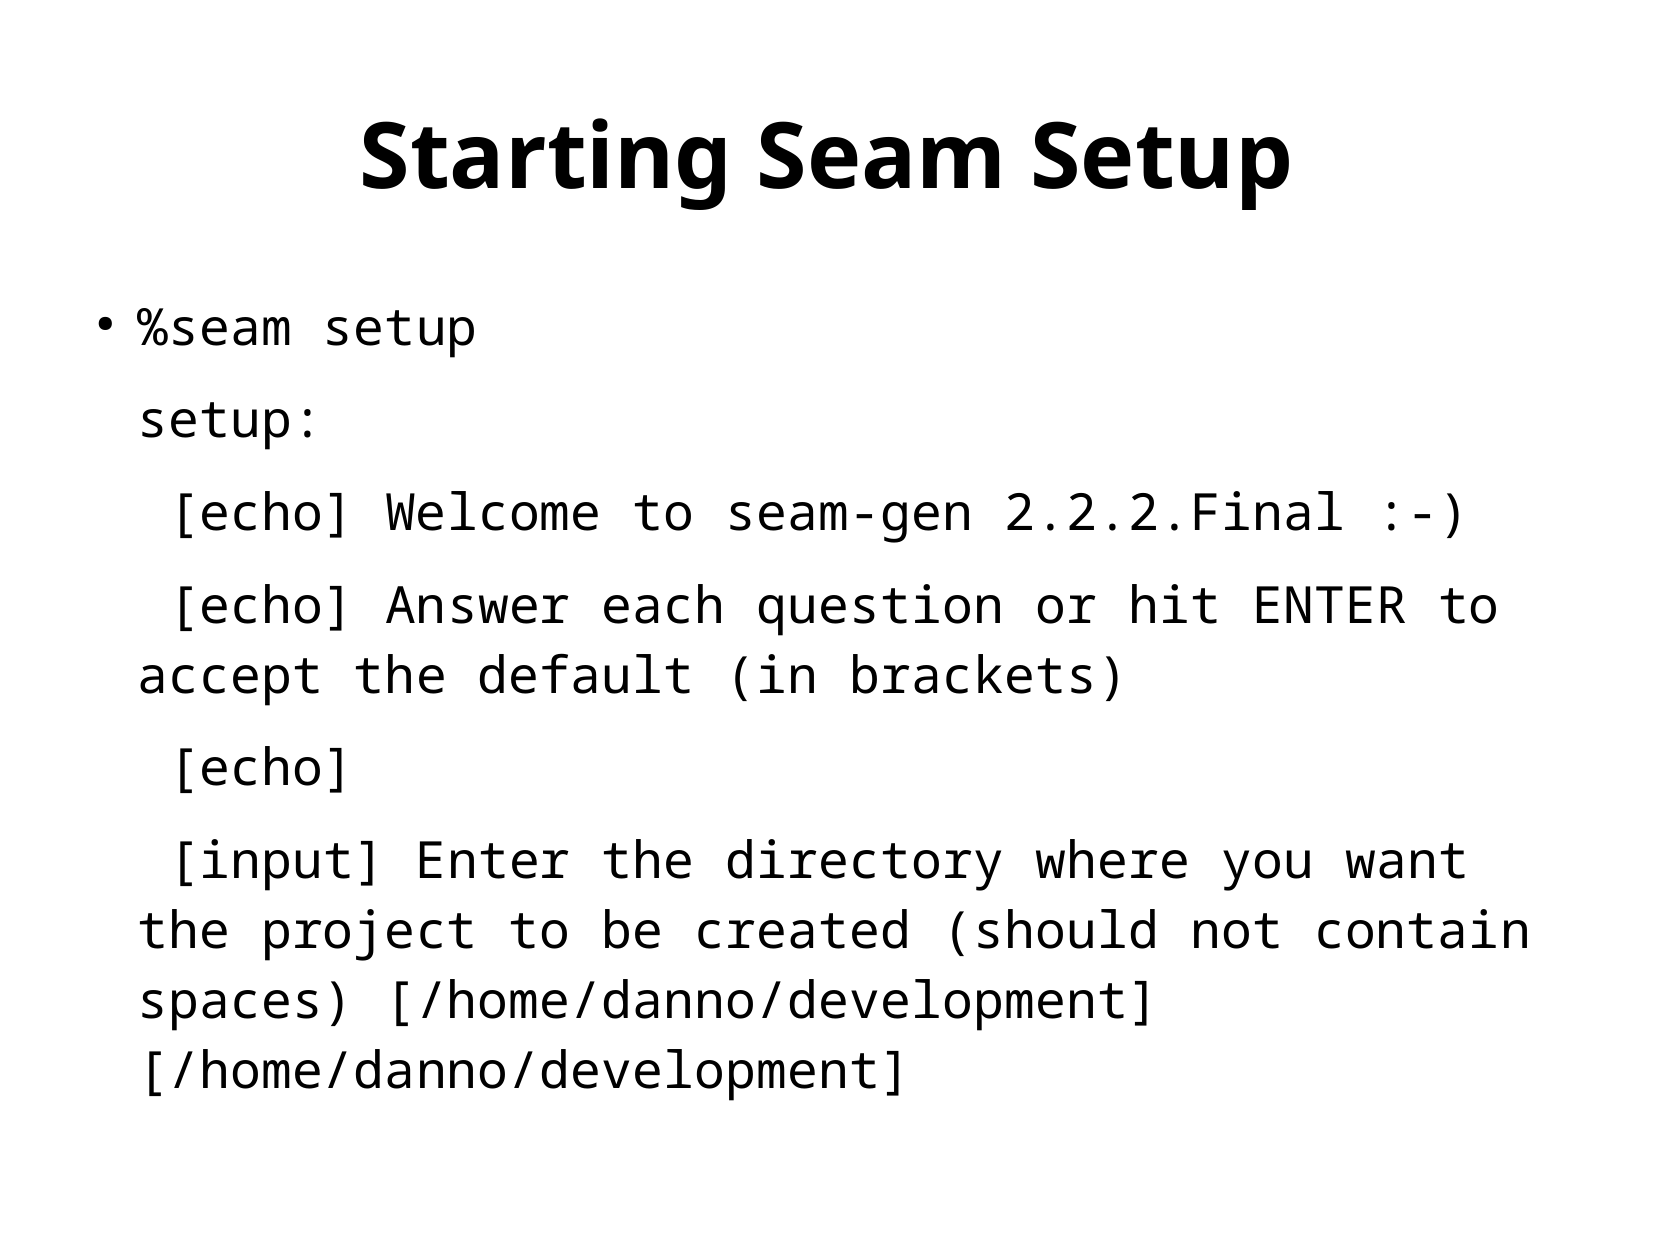

# Starting Seam Setup
%seam setup
setup:
 [echo] Welcome to seam-gen 2.2.2.Final :-)
 [echo] Answer each question or hit ENTER to accept the default (in brackets)
 [echo]
 [input] Enter the directory where you want the project to be created (should not contain spaces) [/home/danno/development] [/home/danno/development]